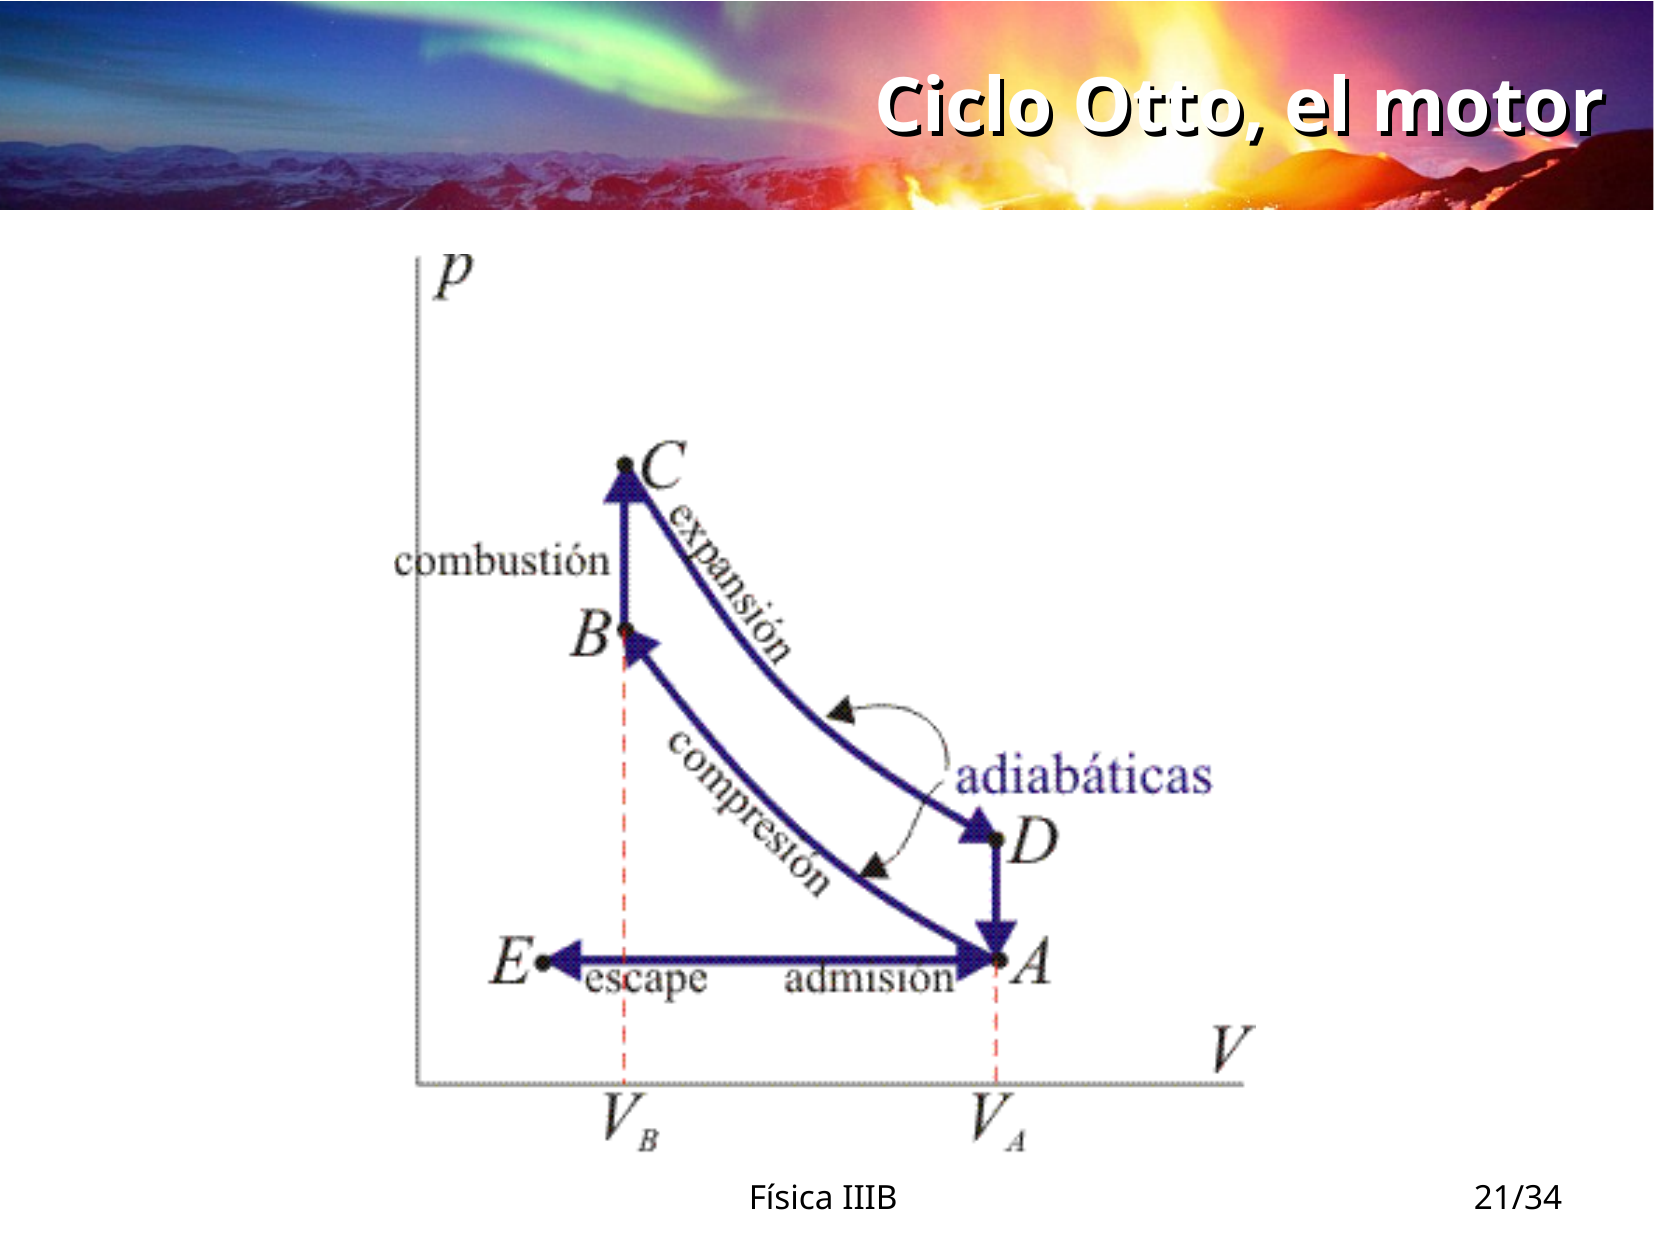

# Ciclo Otto, el motor
Física IIIB
21